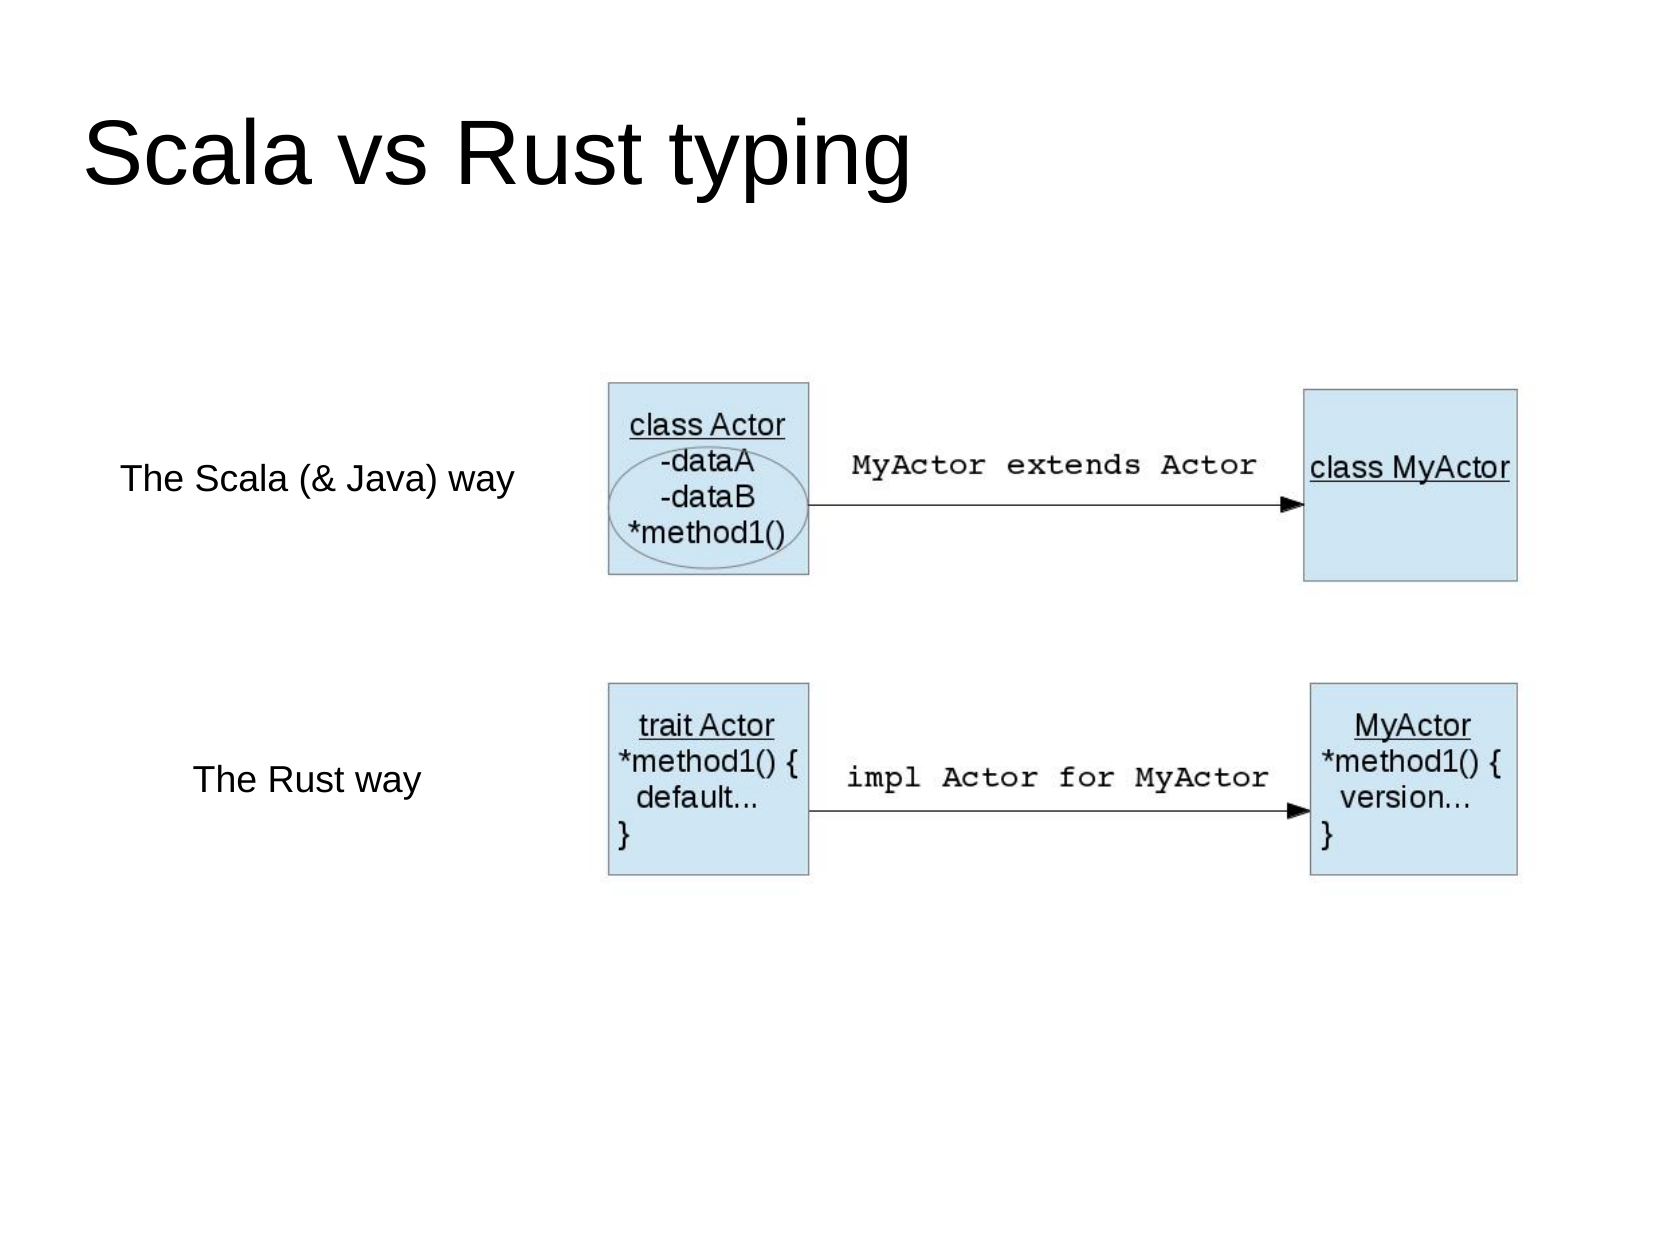

# Scala vs Rust typing
The Scala (& Java) way
The Rust way